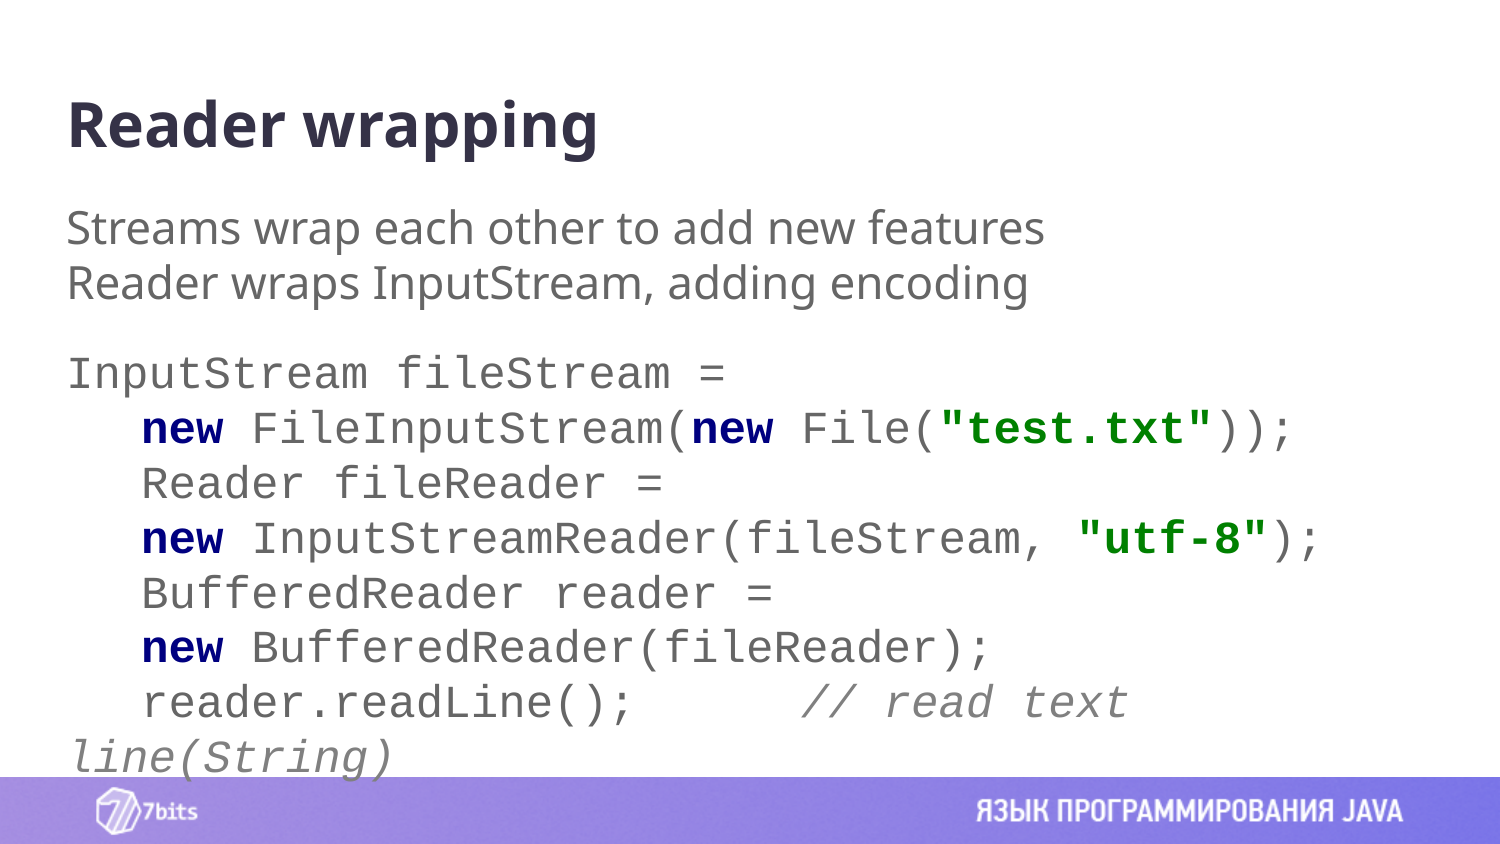

# Reader wrapping
Streams wrap each other to add new features
Reader wraps InputStream, adding encoding
InputStream fileStream =
new FileInputStream(new File("test.txt"));
Reader fileReader =
new InputStreamReader(fileStream, "utf-8");
BufferedReader reader =
new BufferedReader(fileReader);
reader.readLine(); // read text line(String)